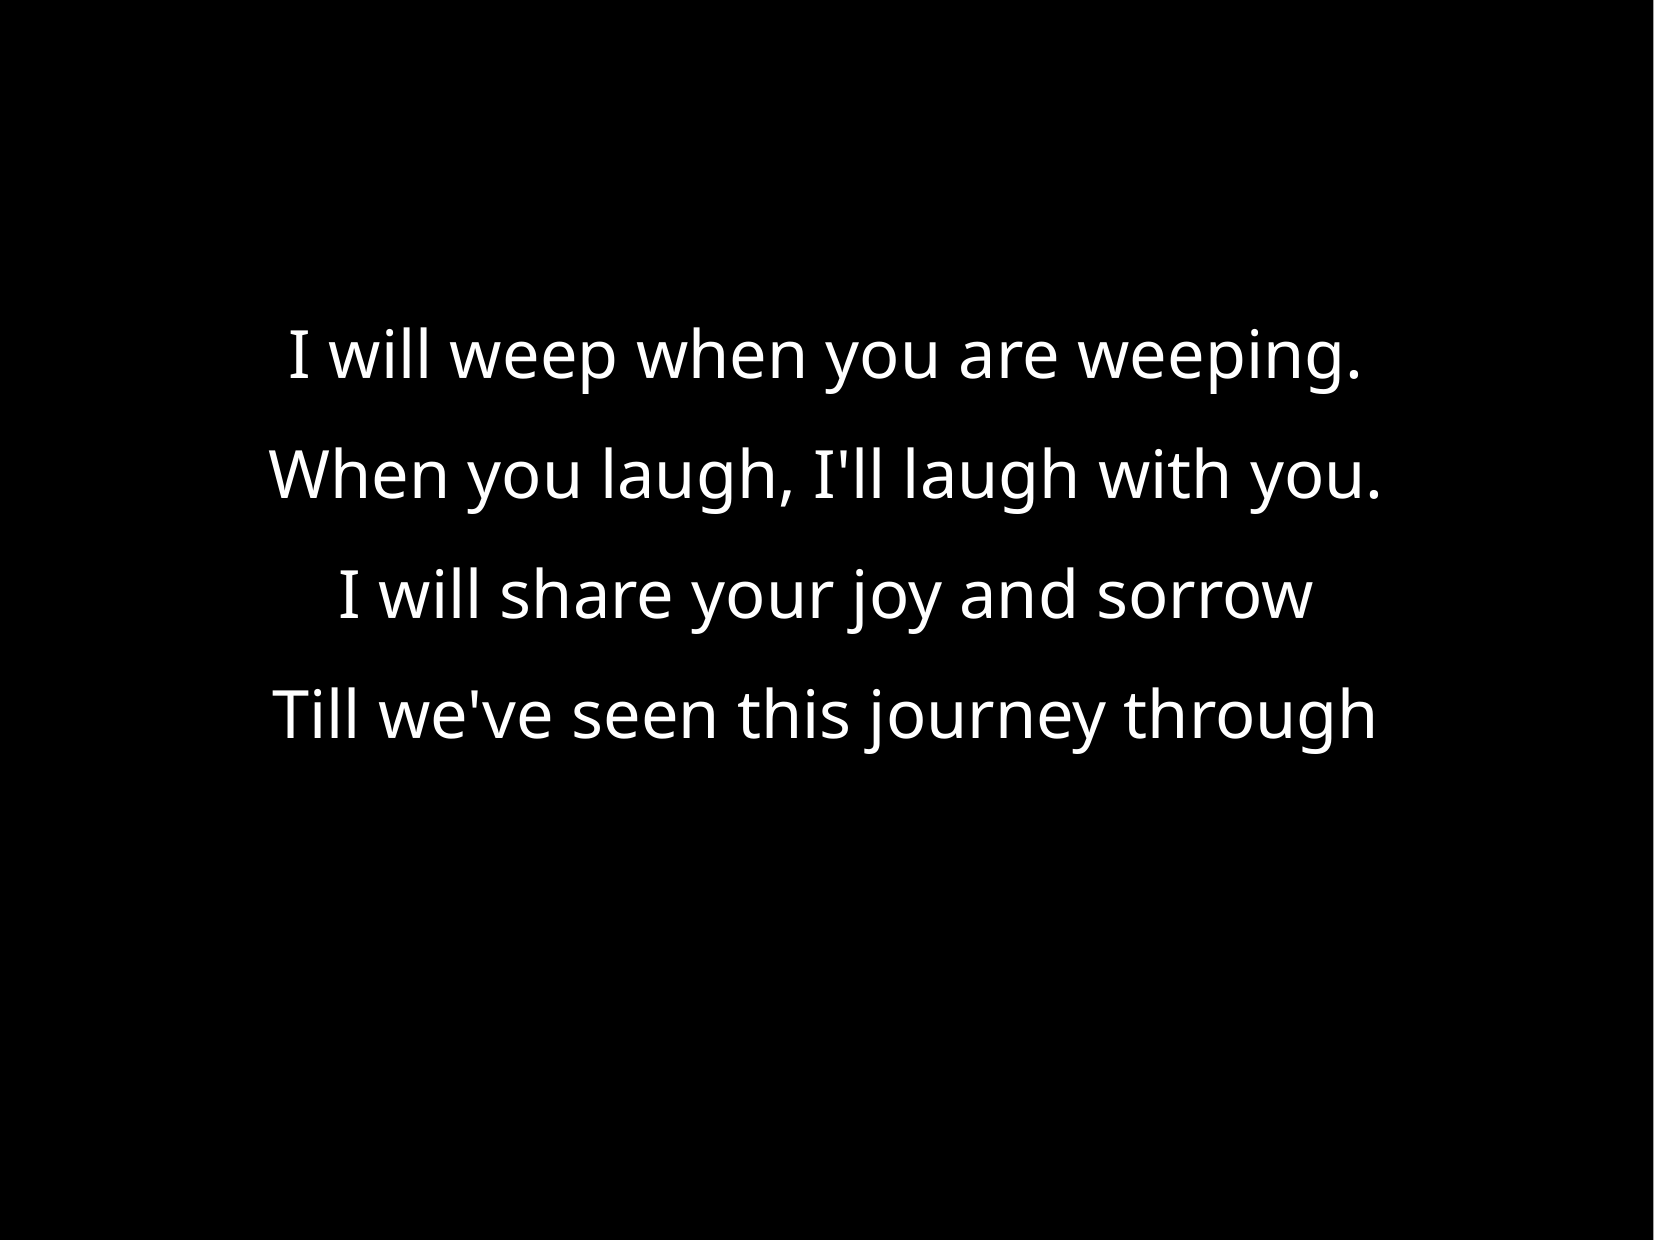

#
I will weep when you are weeping.
 When you laugh, I'll laugh with you.
I will share your joy and sorrow
Till we've seen this journey through